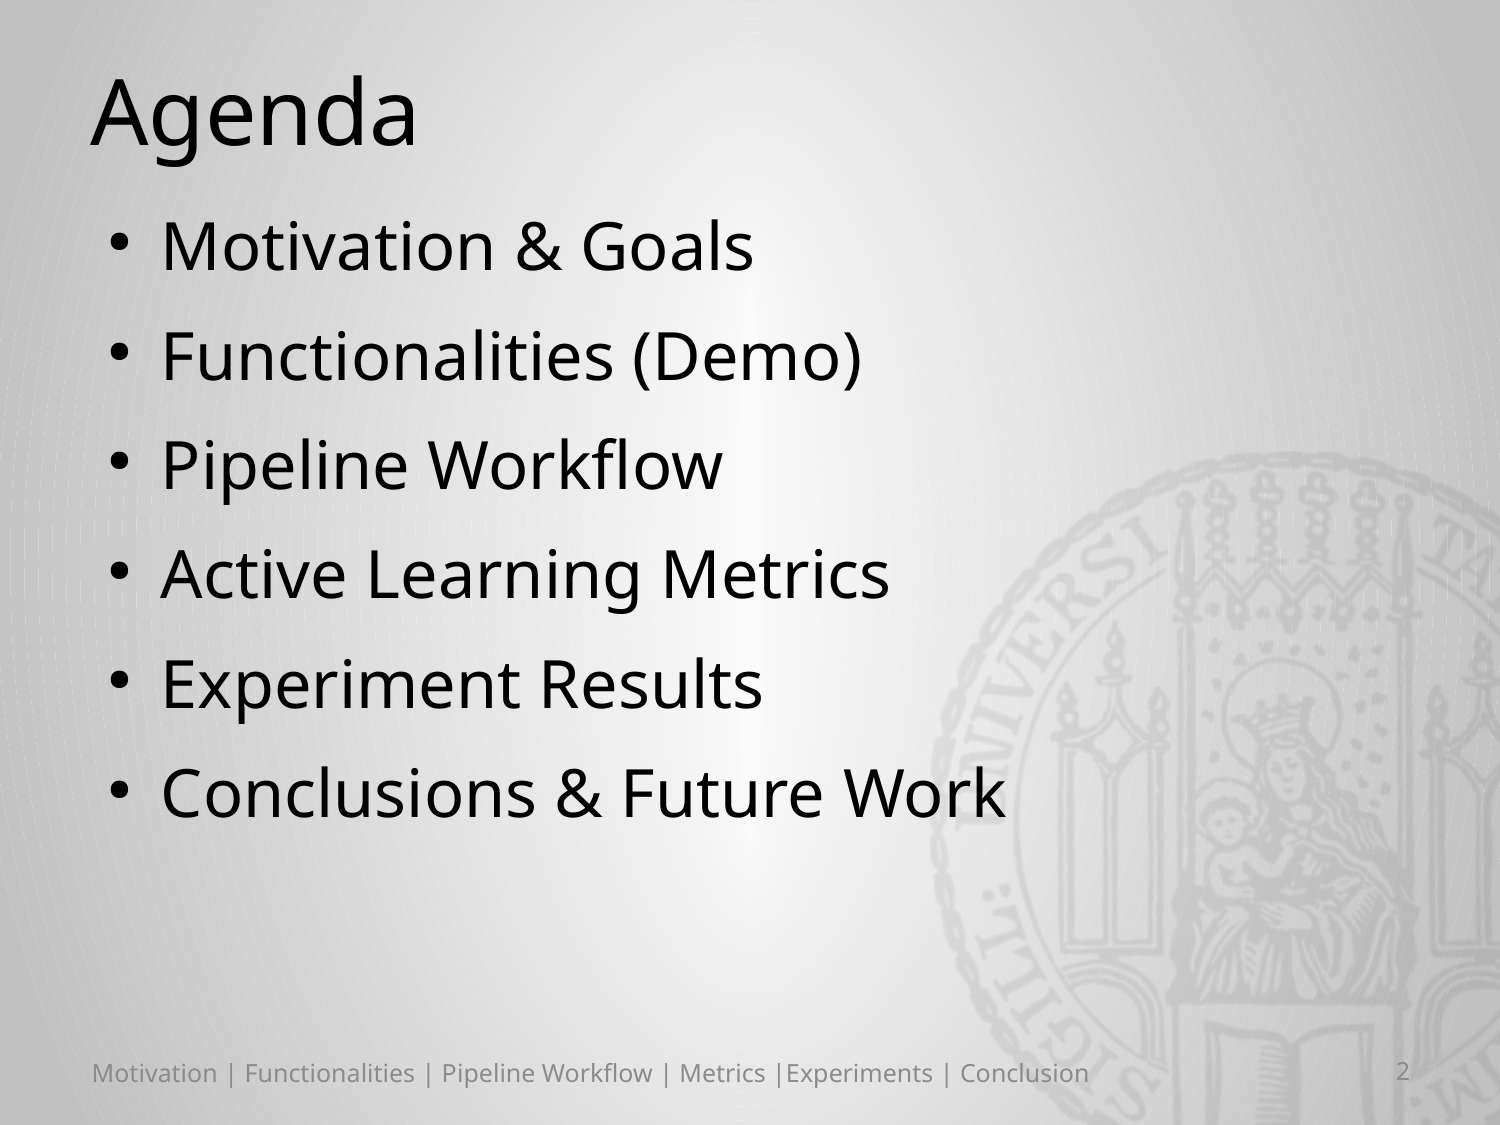

# Agenda
Motivation & Goals
Functionalities (Demo)
Pipeline Workflow
Active Learning Metrics
Experiment Results
Conclusions & Future Work
Motivation | Functionalities | Pipeline Workflow | Metrics |Experiments | Conclusion